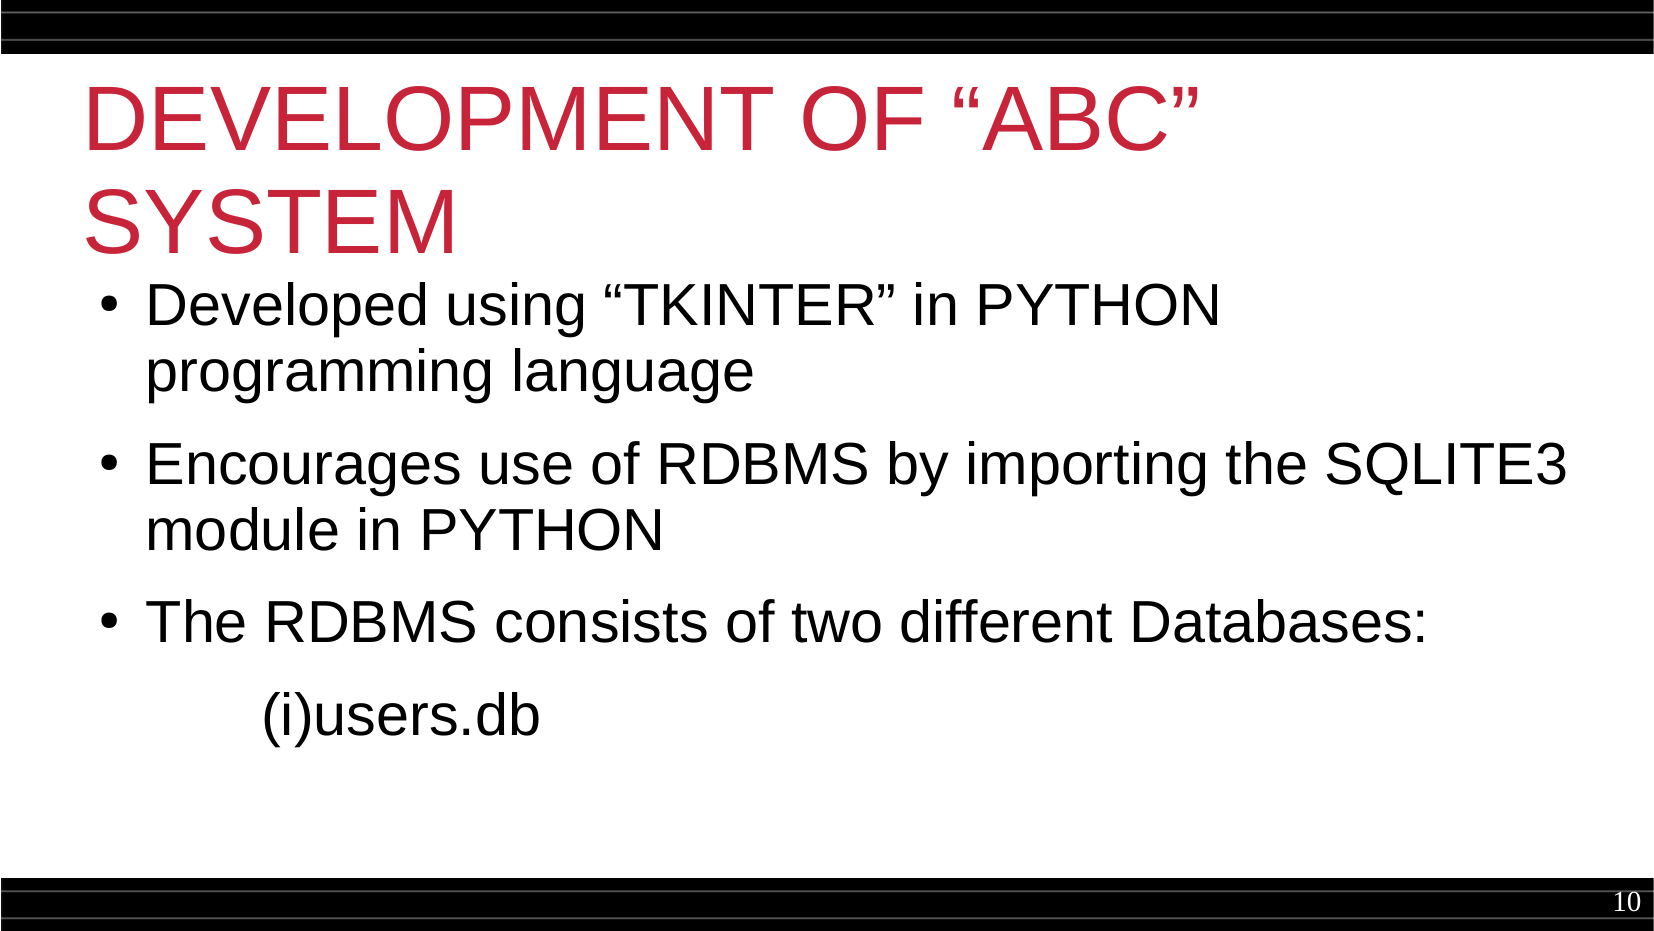

# DEVELOPMENT OF “ABC” SYSTEM
Developed using “TKINTER” in PYTHON programming language
Encourages use of RDBMS by importing the SQLITE3 module in PYTHON
The RDBMS consists of two different Databases:
 (i)users.db